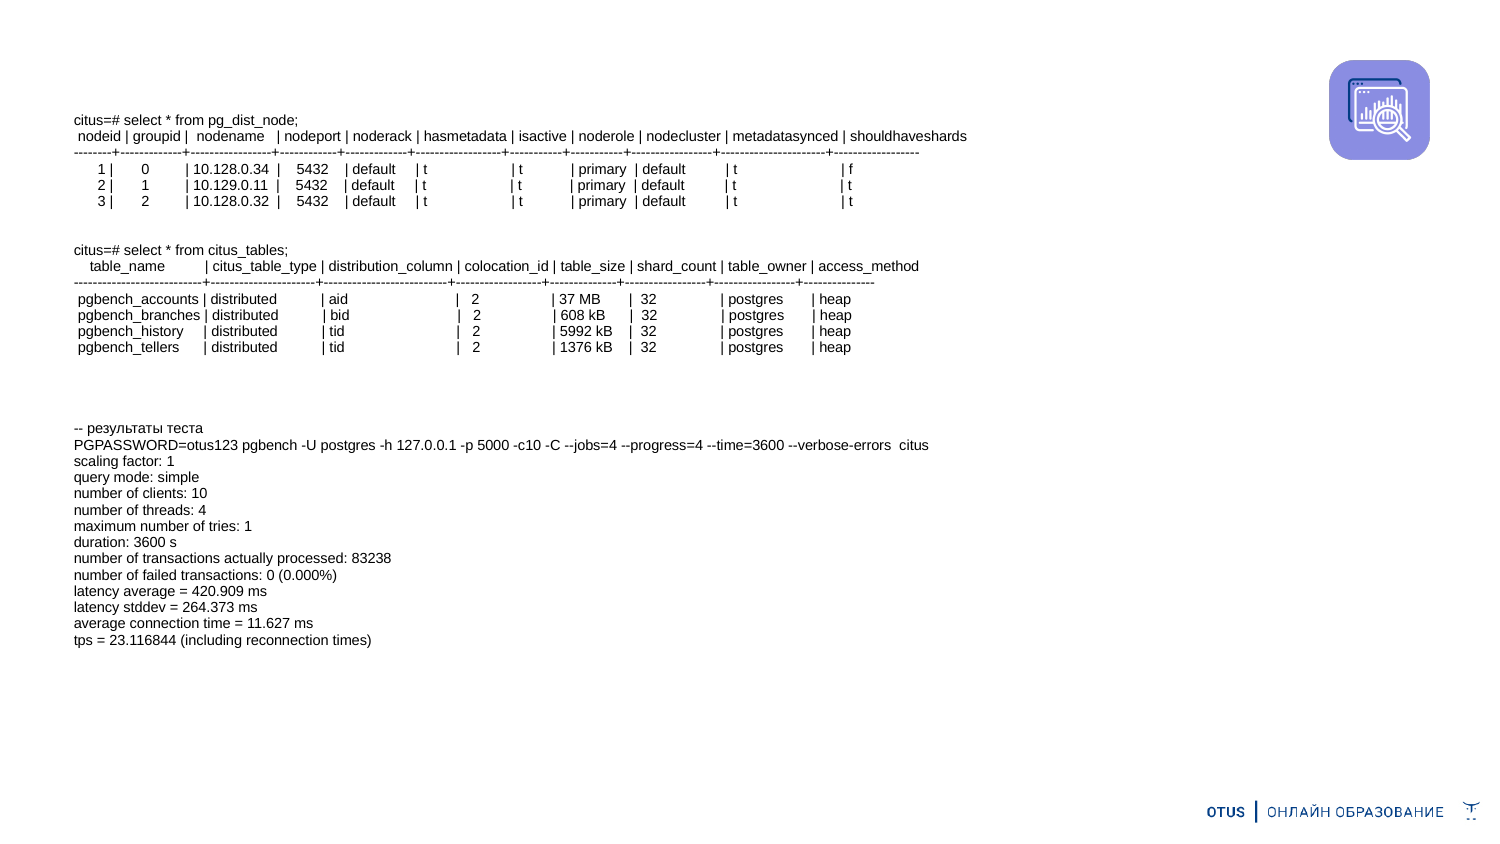

citus=# select * from pg_dist_node;
 nodeid | groupid | nodename | nodeport | noderack | hasmetadata | isactive | noderole | nodecluster | metadatasynced | shouldhaveshards
--------+-------------+-----------------+------------+-------------+------------------+-----------+-----------+-----------------+----------------------+------------------
 1 | 0 | 10.128.0.34 | 5432 | default | t | t | primary | default | t | f
 2 | 1 | 10.129.0.11 | 5432 | default | t | t | primary | default | t | t
 3 | 2 | 10.128.0.32 | 5432 | default | t | t | primary | default | t | t
citus=# select * from citus_tables;
 table_name | citus_table_type | distribution_column | colocation_id | table_size | shard_count | table_owner | access_method
---------------------------+----------------------+--------------------------+------------------+--------------+-----------------+-----------------+---------------
 pgbench_accounts | distributed | aid | 2 | 37 MB | 32 | postgres | heap
 pgbench_branches | distributed | bid | 2 | 608 kB | 32 | postgres | heap
 pgbench_history | distributed | tid | 2 | 5992 kB | 32 | postgres | heap
 pgbench_tellers | distributed | tid | 2 | 1376 kB | 32 | postgres | heap
-- результаты теста
PGPASSWORD=otus123 pgbench -U postgres -h 127.0.0.1 -p 5000 -c10 -C --jobs=4 --progress=4 --time=3600 --verbose-errors citus
scaling factor: 1
query mode: simple
number of clients: 10
number of threads: 4
maximum number of tries: 1
duration: 3600 s
number of transactions actually processed: 83238
number of failed transactions: 0 (0.000%)
latency average = 420.909 ms
latency stddev = 264.373 ms
average connection time = 11.627 ms
tps = 23.116844 (including reconnection times)